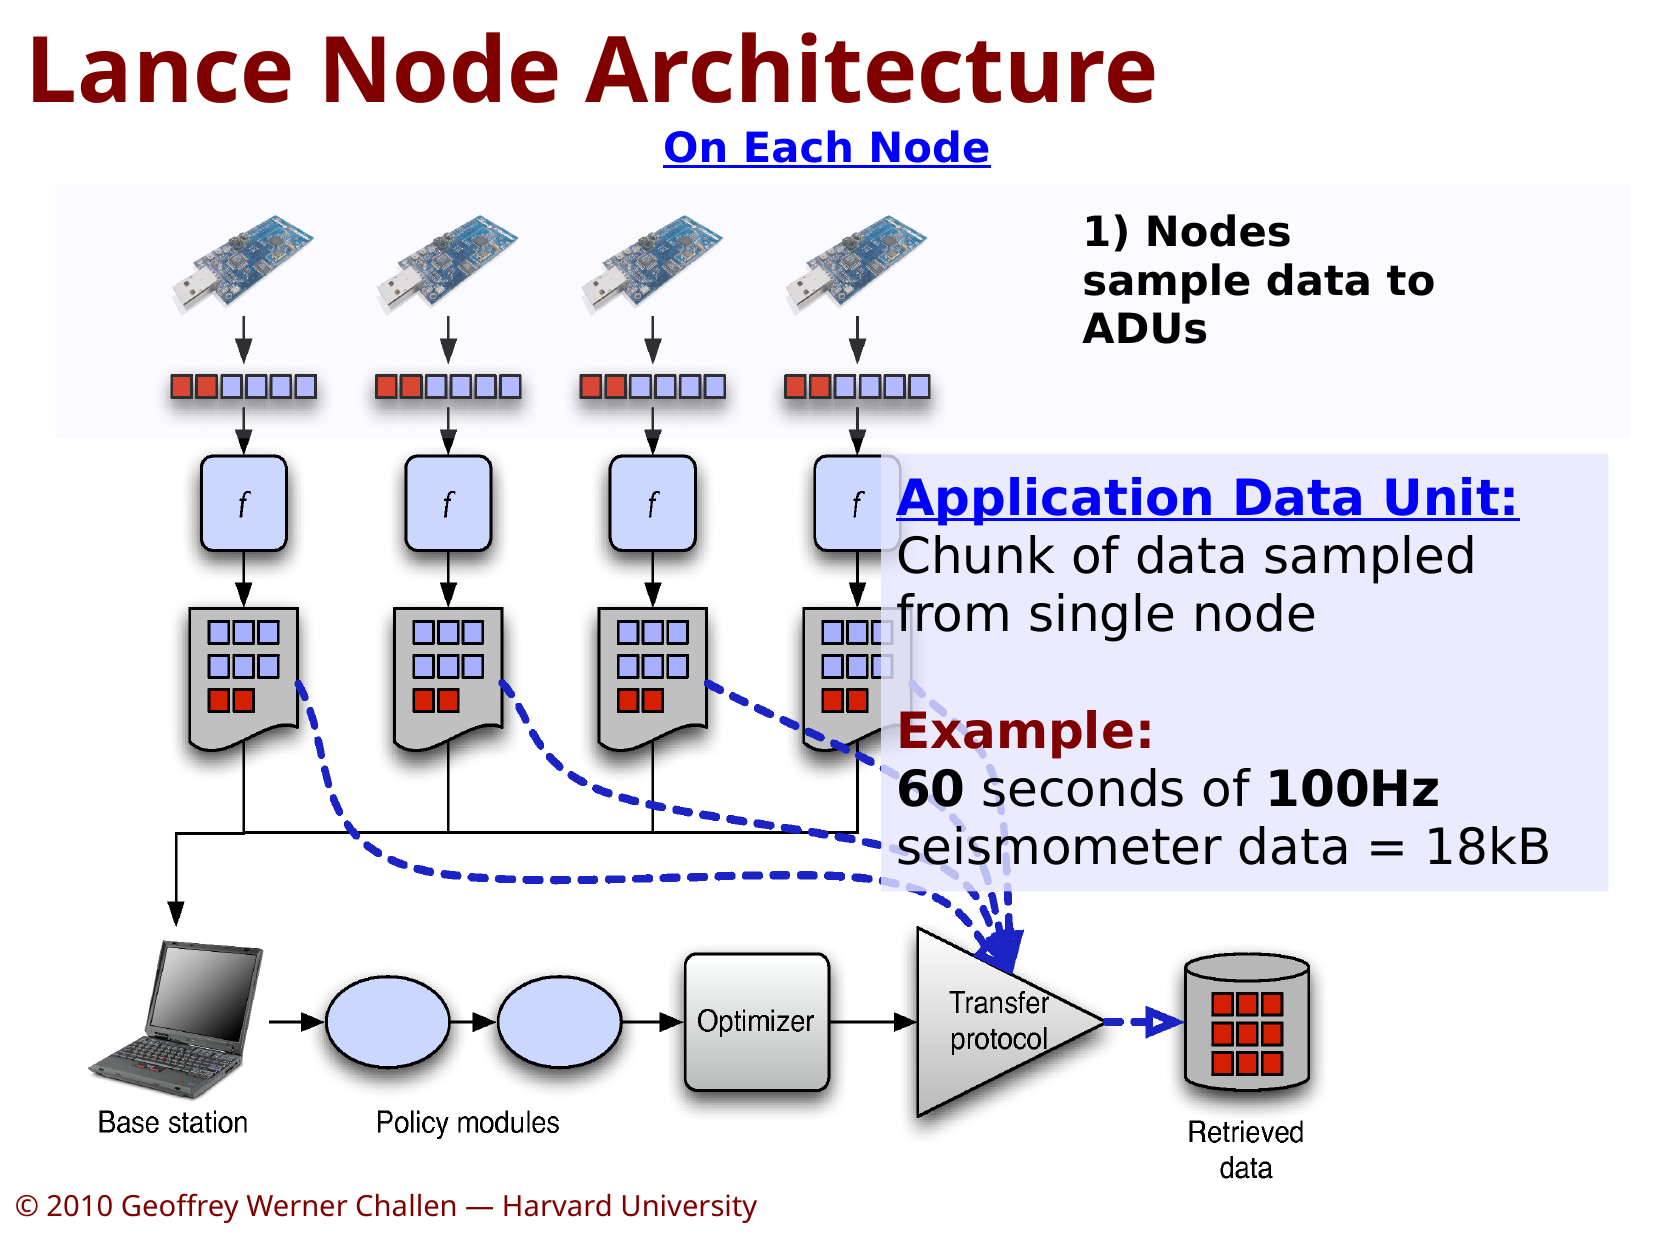

# Lance Node Architecture
On Each Node
1) Nodes sample data to ADUs
Application Data Unit:
Chunk of data sampled from single node
Example:
60 seconds of 100Hz seismometer data = 18kB